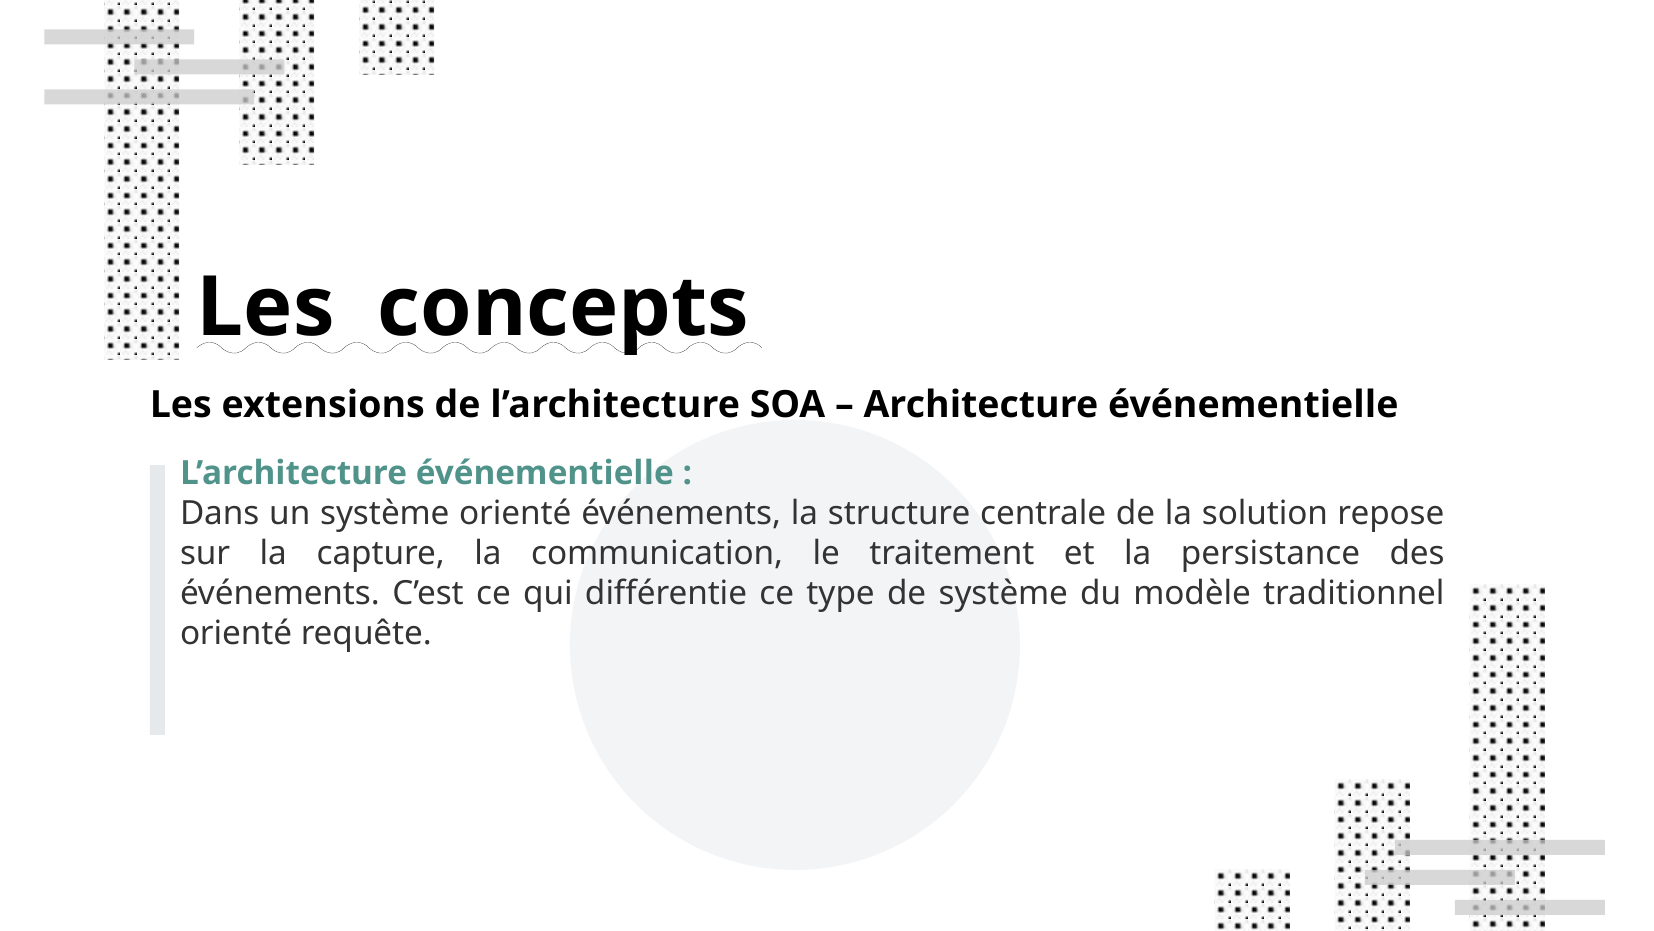

Les concepts
Les extensions de l’architecture SOA – Architecture événementielle
L’architecture événementielle :
Dans un système orienté événements, la structure centrale de la solution repose sur la capture, la communication, le traitement et la persistance des événements. C’est ce qui différentie ce type de système du modèle traditionnel orienté requête.